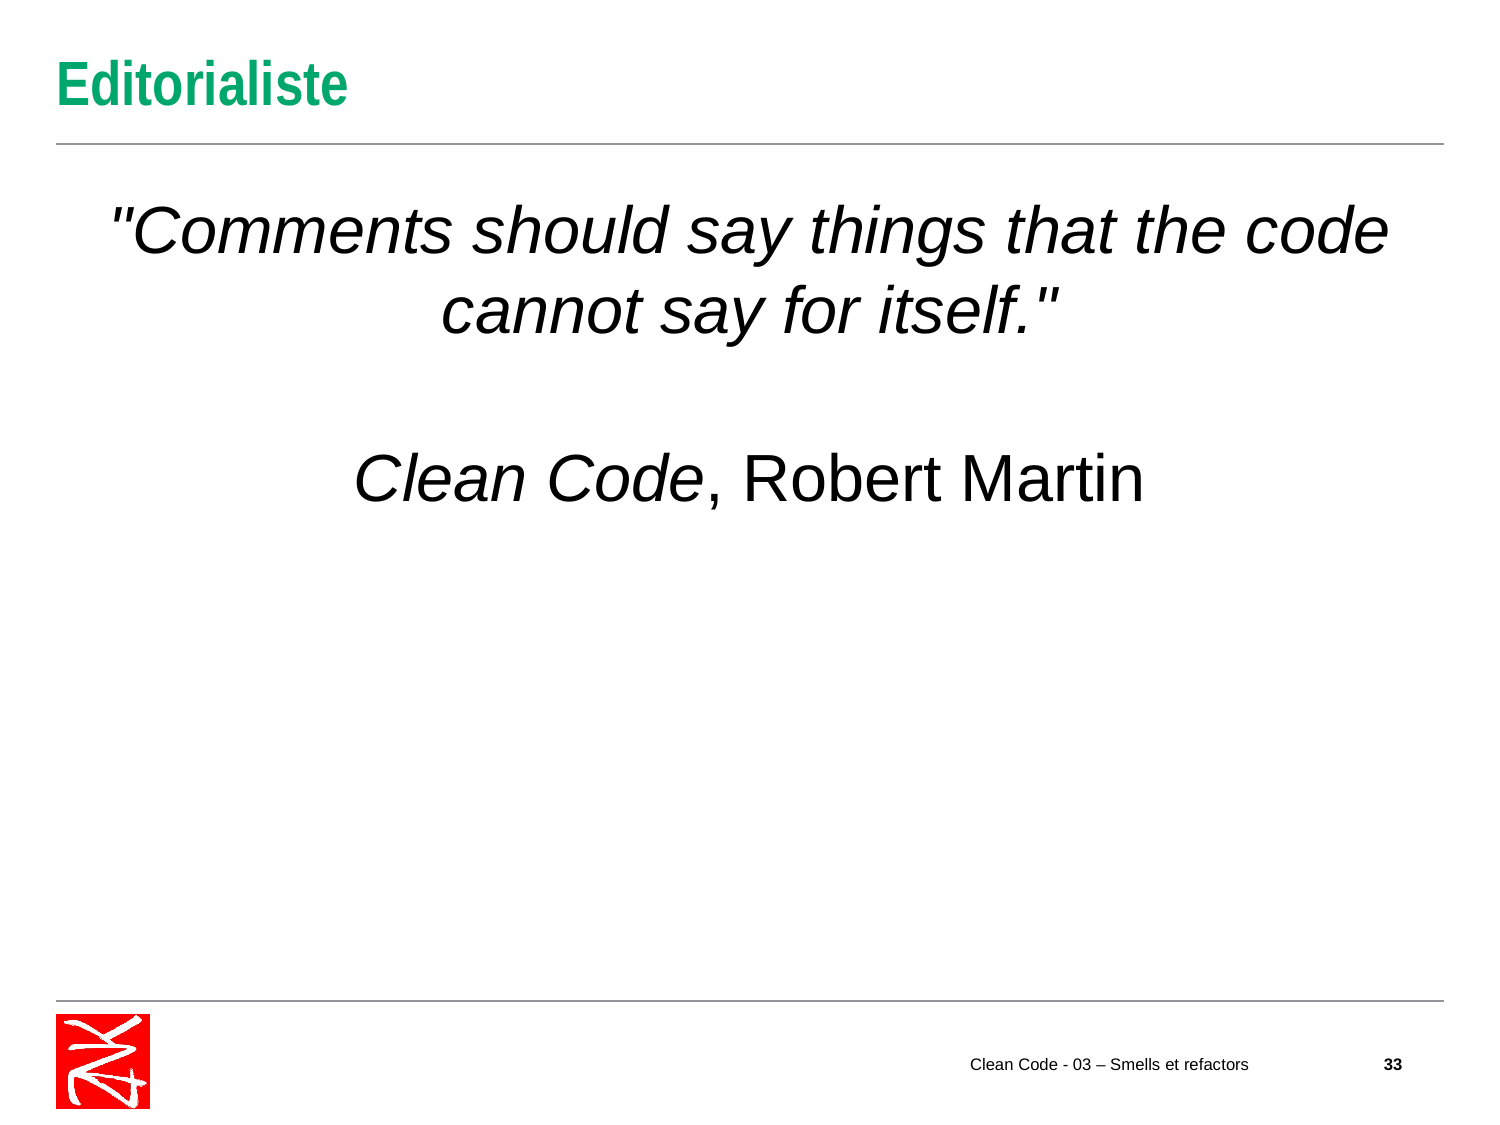

# Editorialiste
"Comments should say things that the code cannot say for itself."
Clean Code, Robert Martin
Clean Code - 03 – Smells et refactors